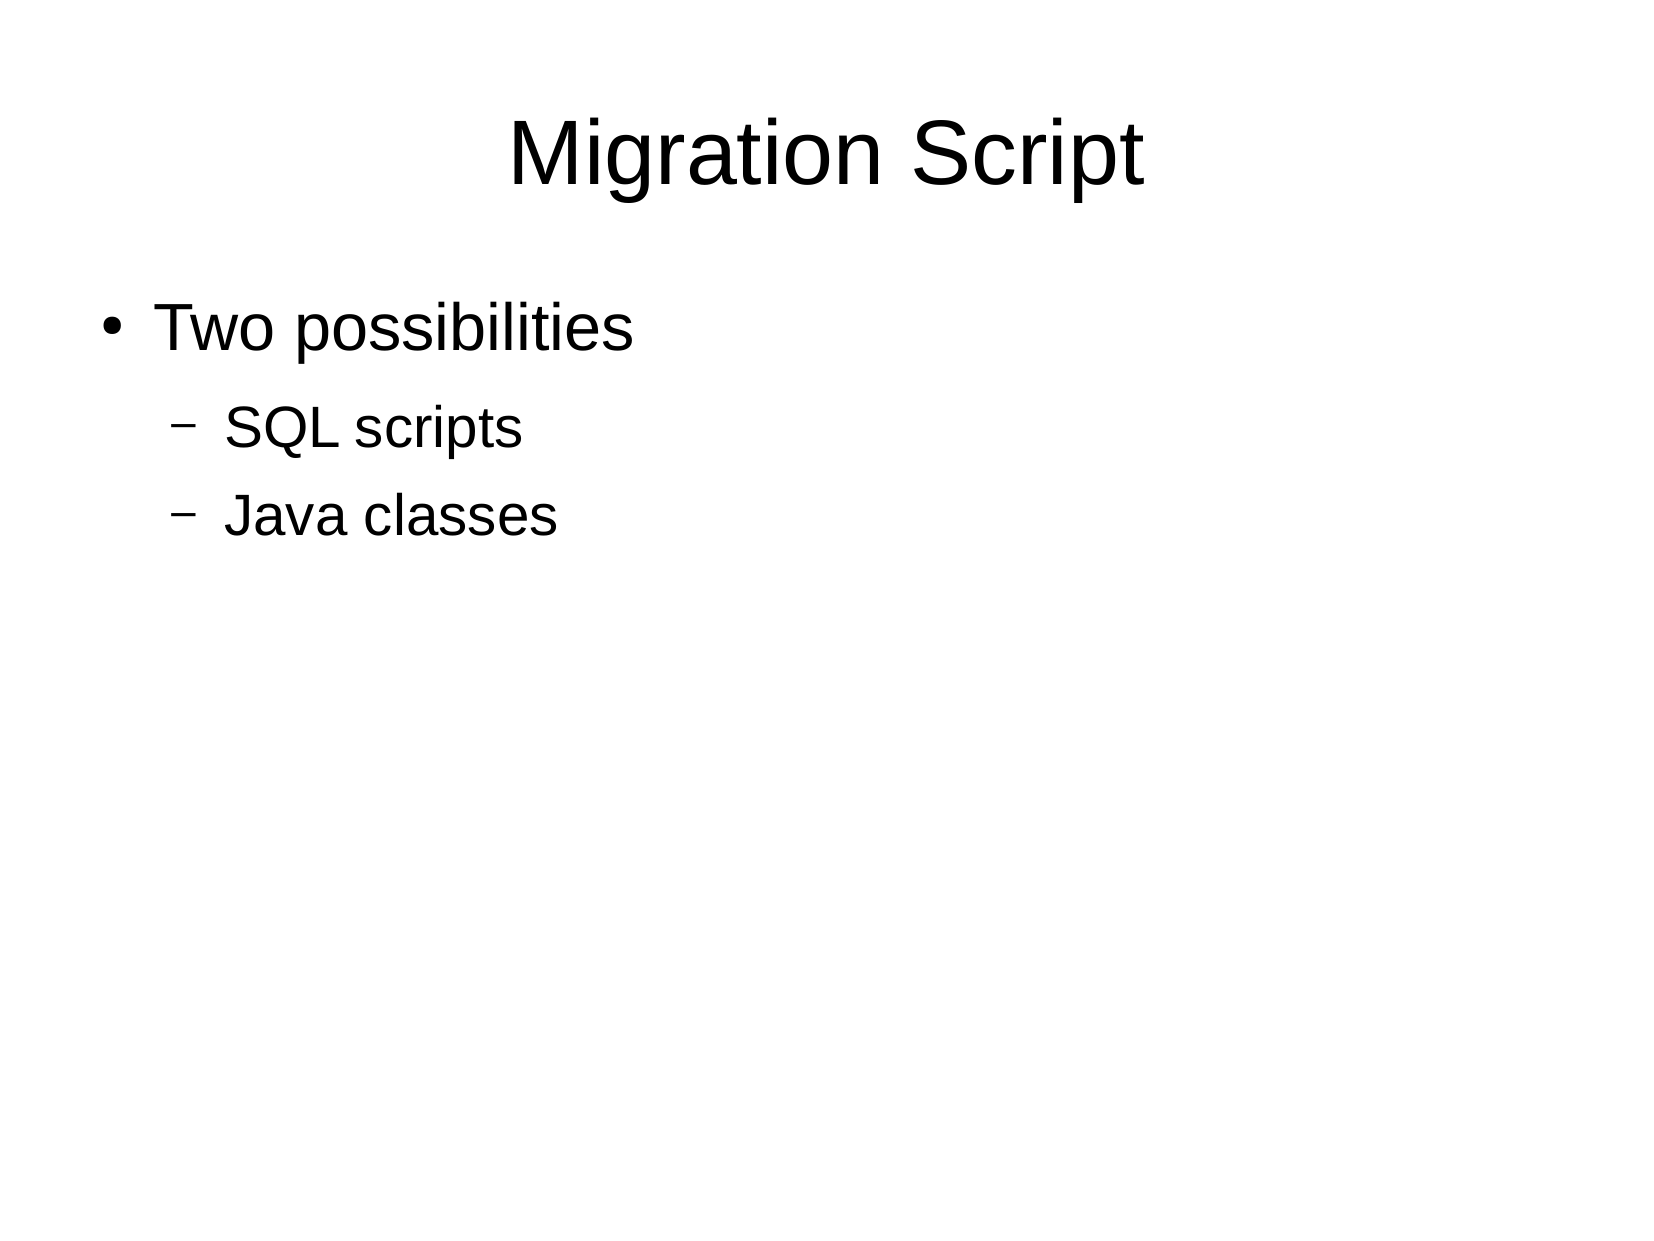

# Migration Script
Two possibilities
SQL scripts
Java classes